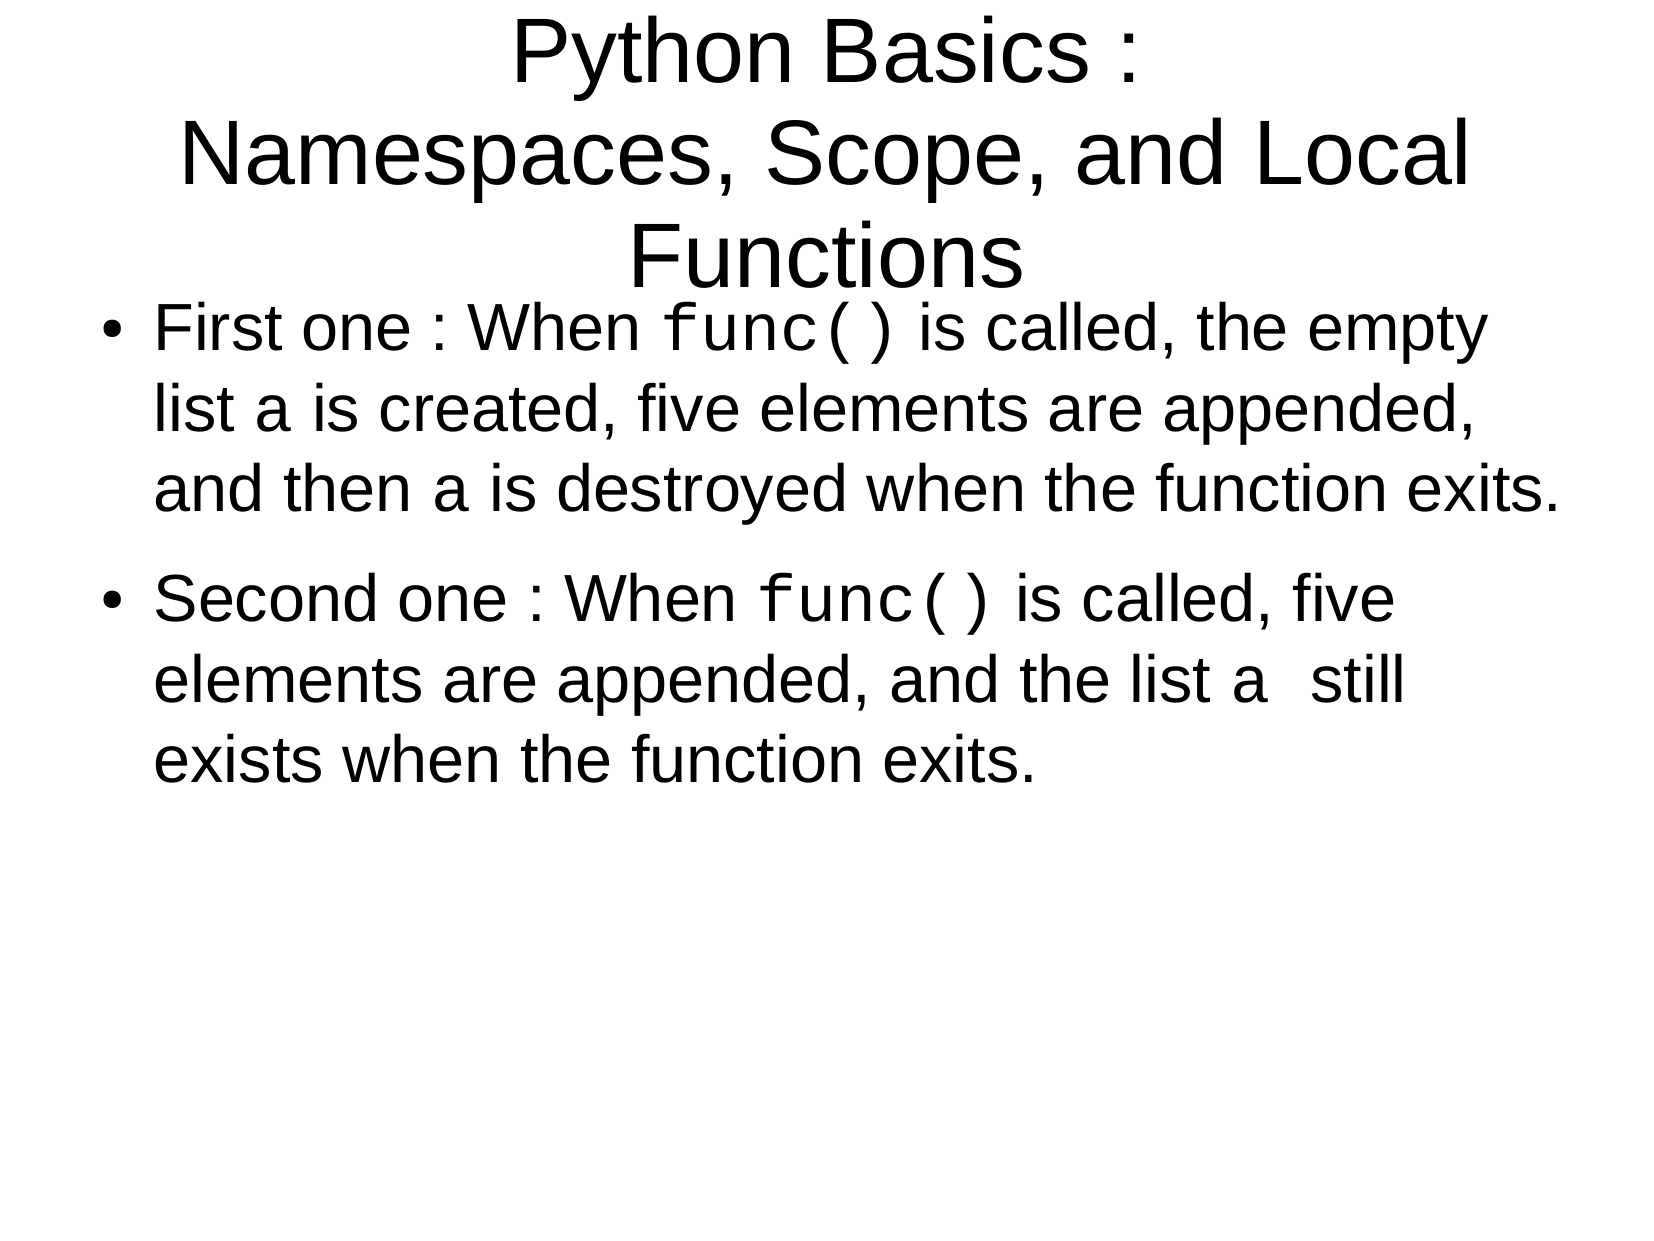

# Python Basics : Namespaces, Scope, and Local Functions
First one : When func() is called, the empty list a is created, five elements are appended, and then a is destroyed when the function exits.
Second one : When func() is called, five elements are appended, and the list a still exists when the function exits.